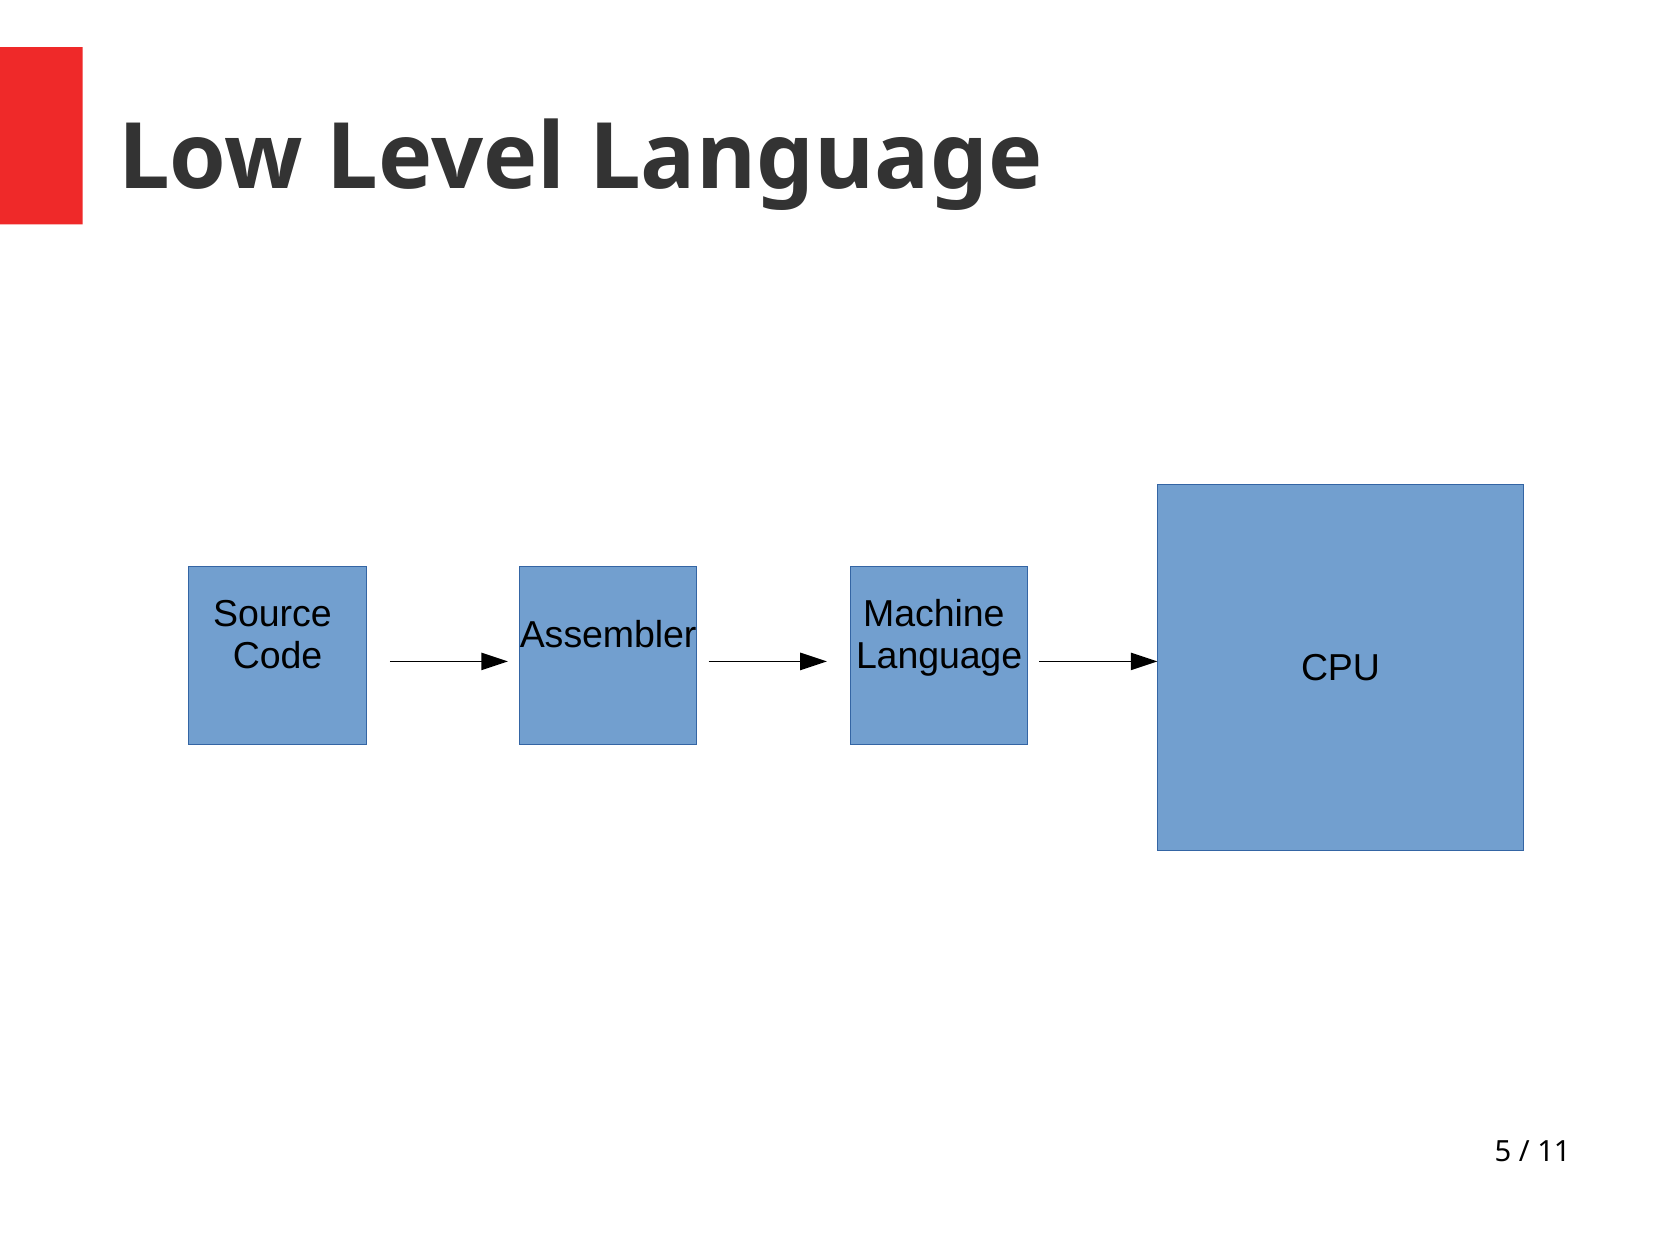

# Low Level Language
CPU
Source
Code
Assembler
Machine
Language
5